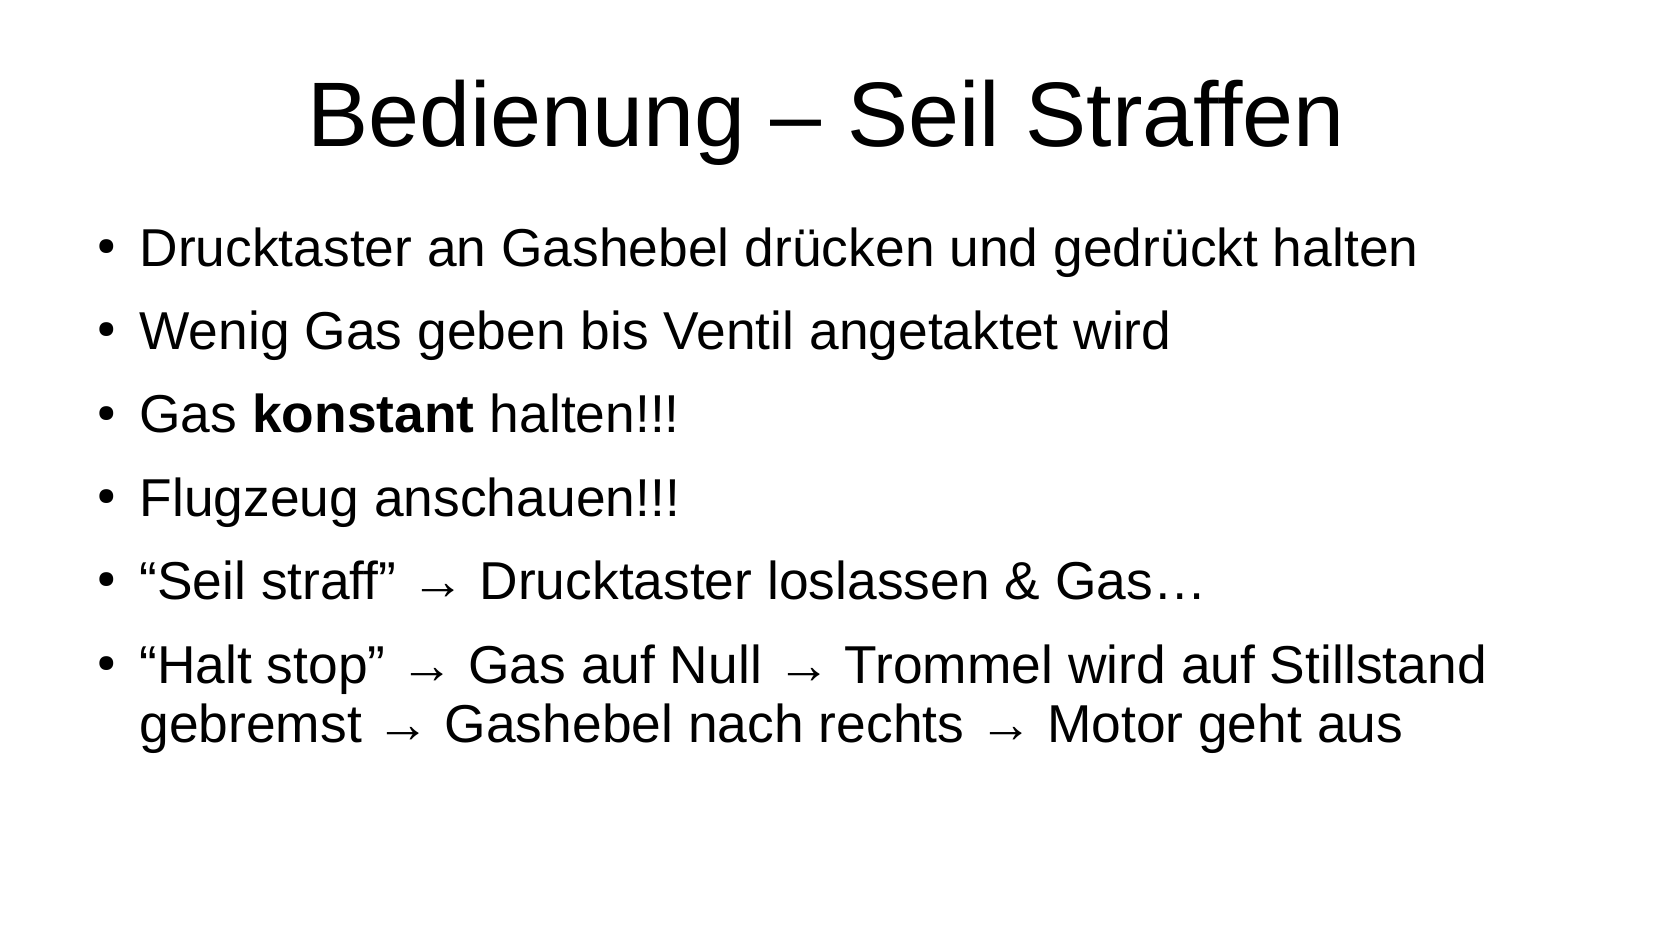

# Bedienung – Seil Straffen
Drucktaster an Gashebel drücken und gedrückt halten
Wenig Gas geben bis Ventil angetaktet wird
Gas konstant halten!!!
Flugzeug anschauen!!!
“Seil straff” → Drucktaster loslassen & Gas…
“Halt stop” → Gas auf Null → Trommel wird auf Stillstand gebremst → Gashebel nach rechts → Motor geht aus